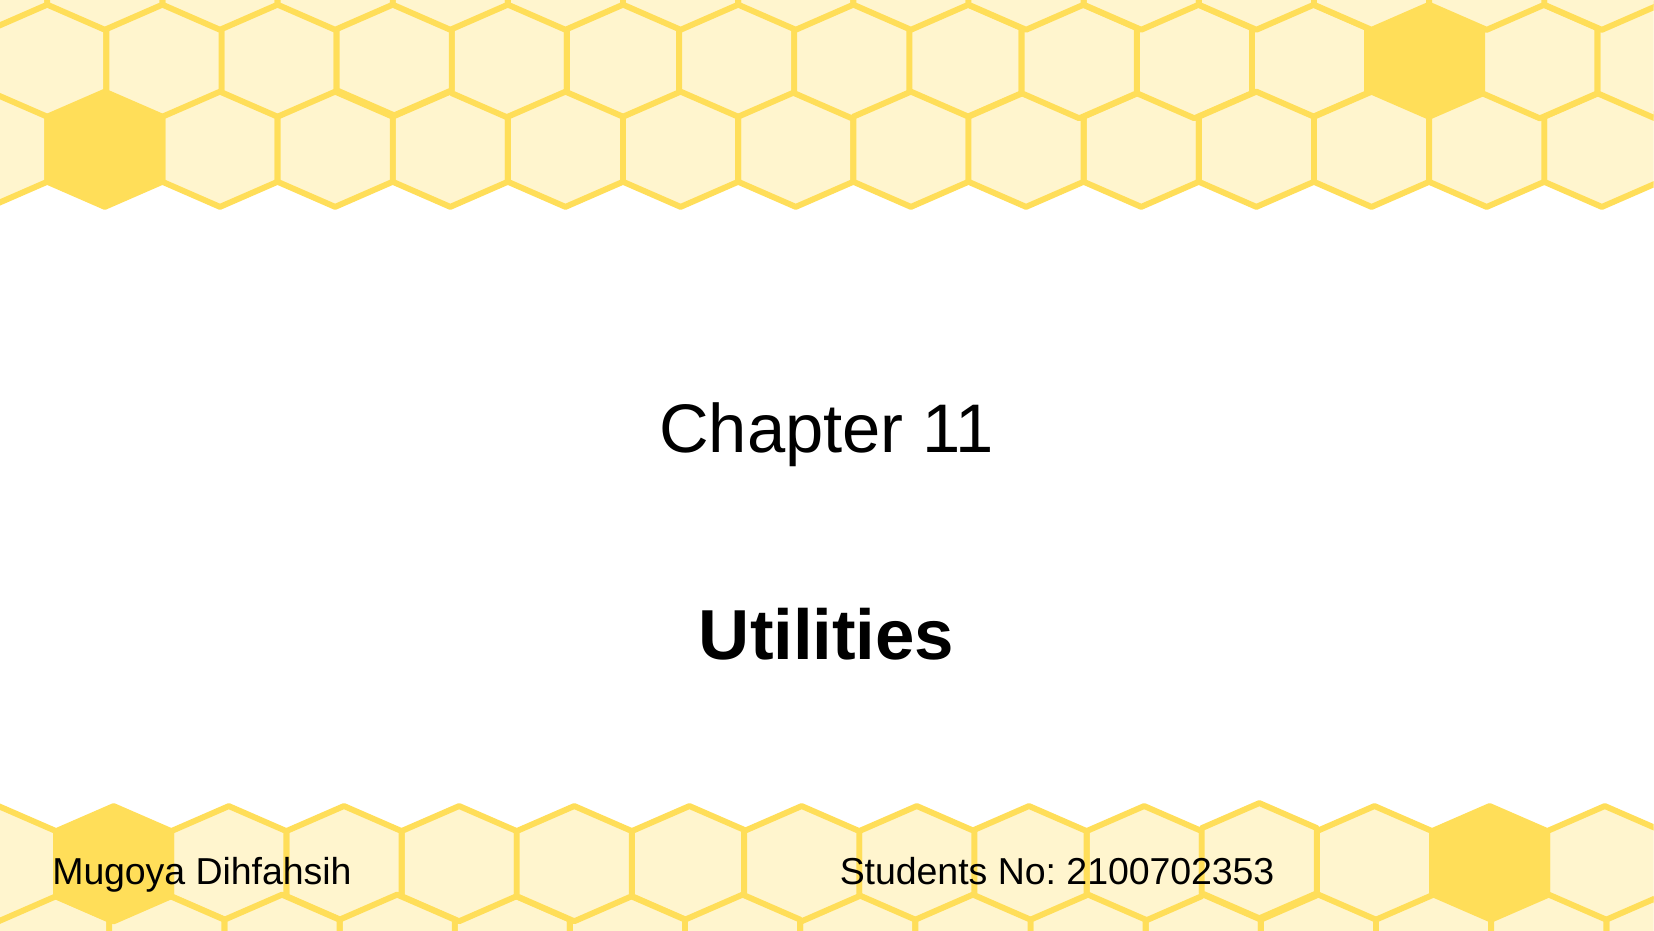

# Chapter 11
Utilities
Mugoya Dihfahsih
Students No: 2100702353